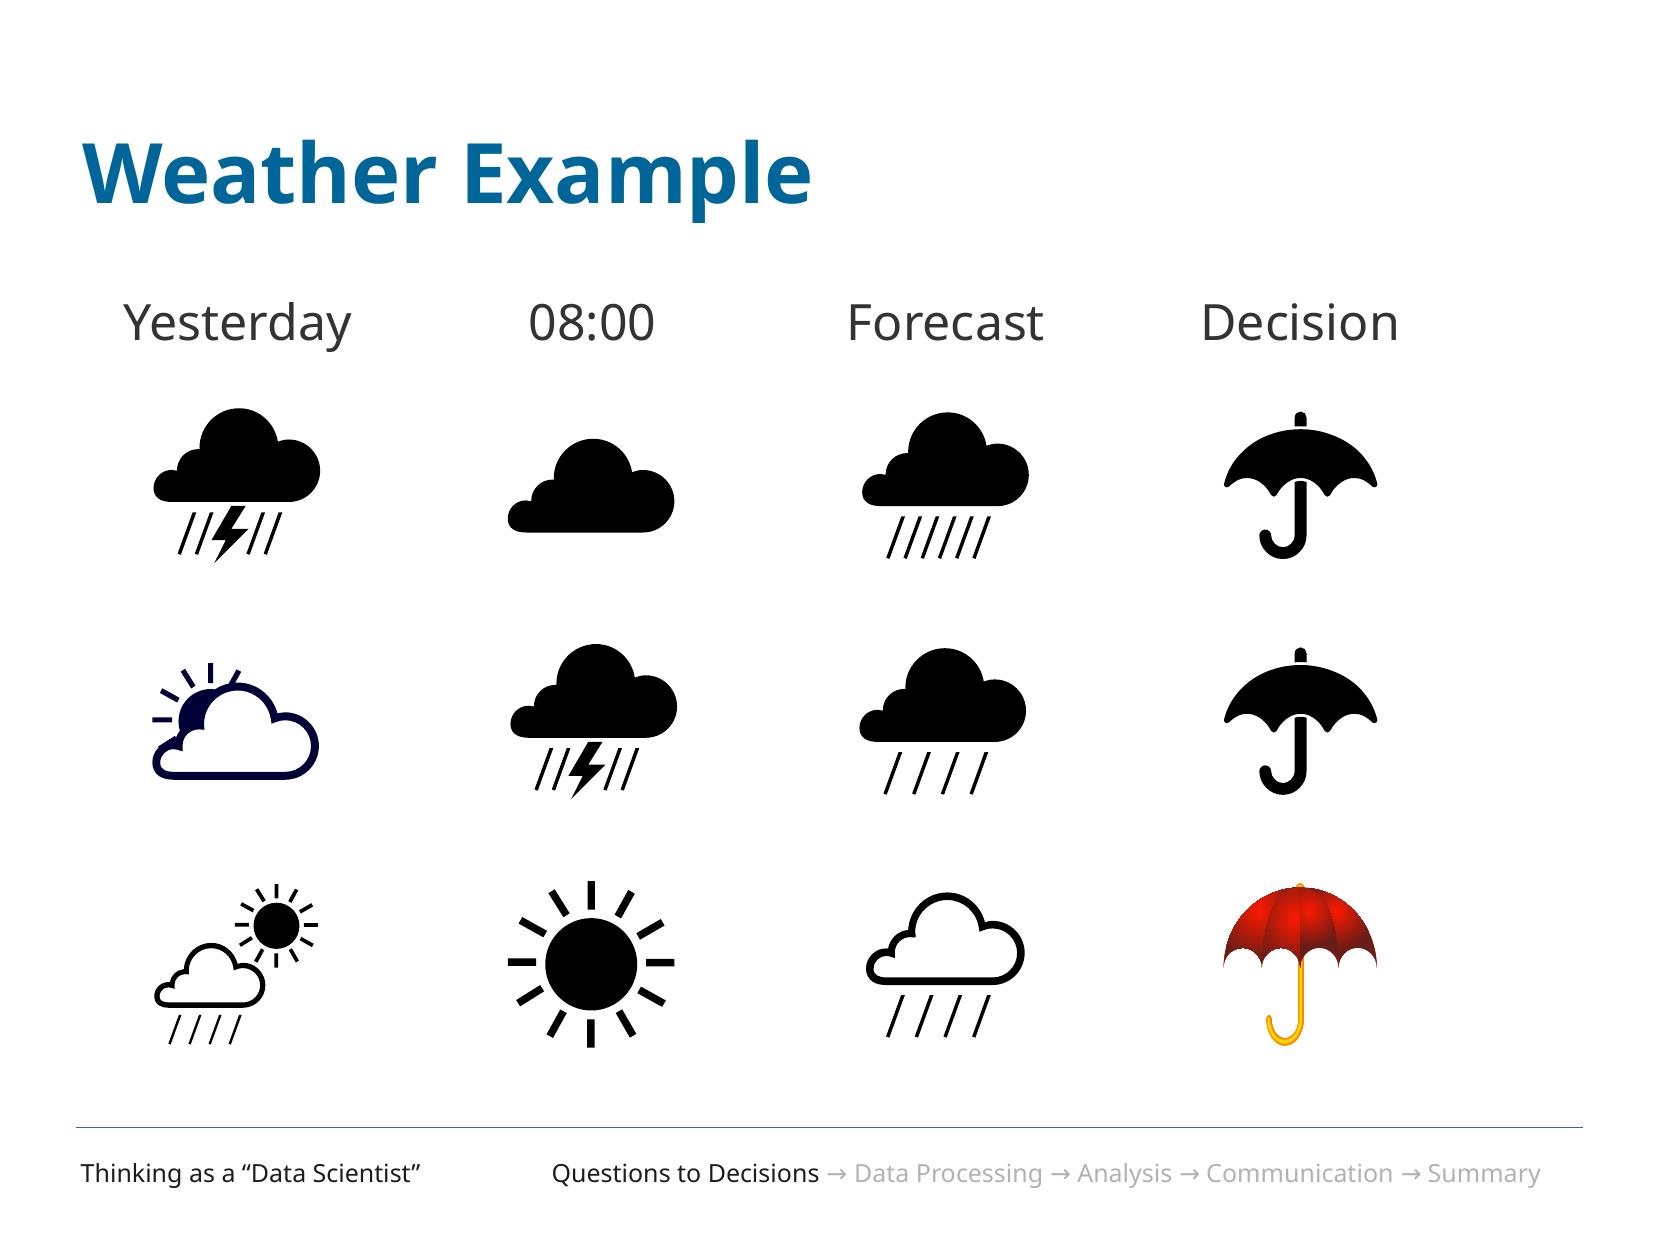

# Weather Example
Yesterday
08:00
Forecast
Decision
Thinking as a “Data Scientist”
Questions to Decisions → Data Processing → Analysis → Communication → Summary